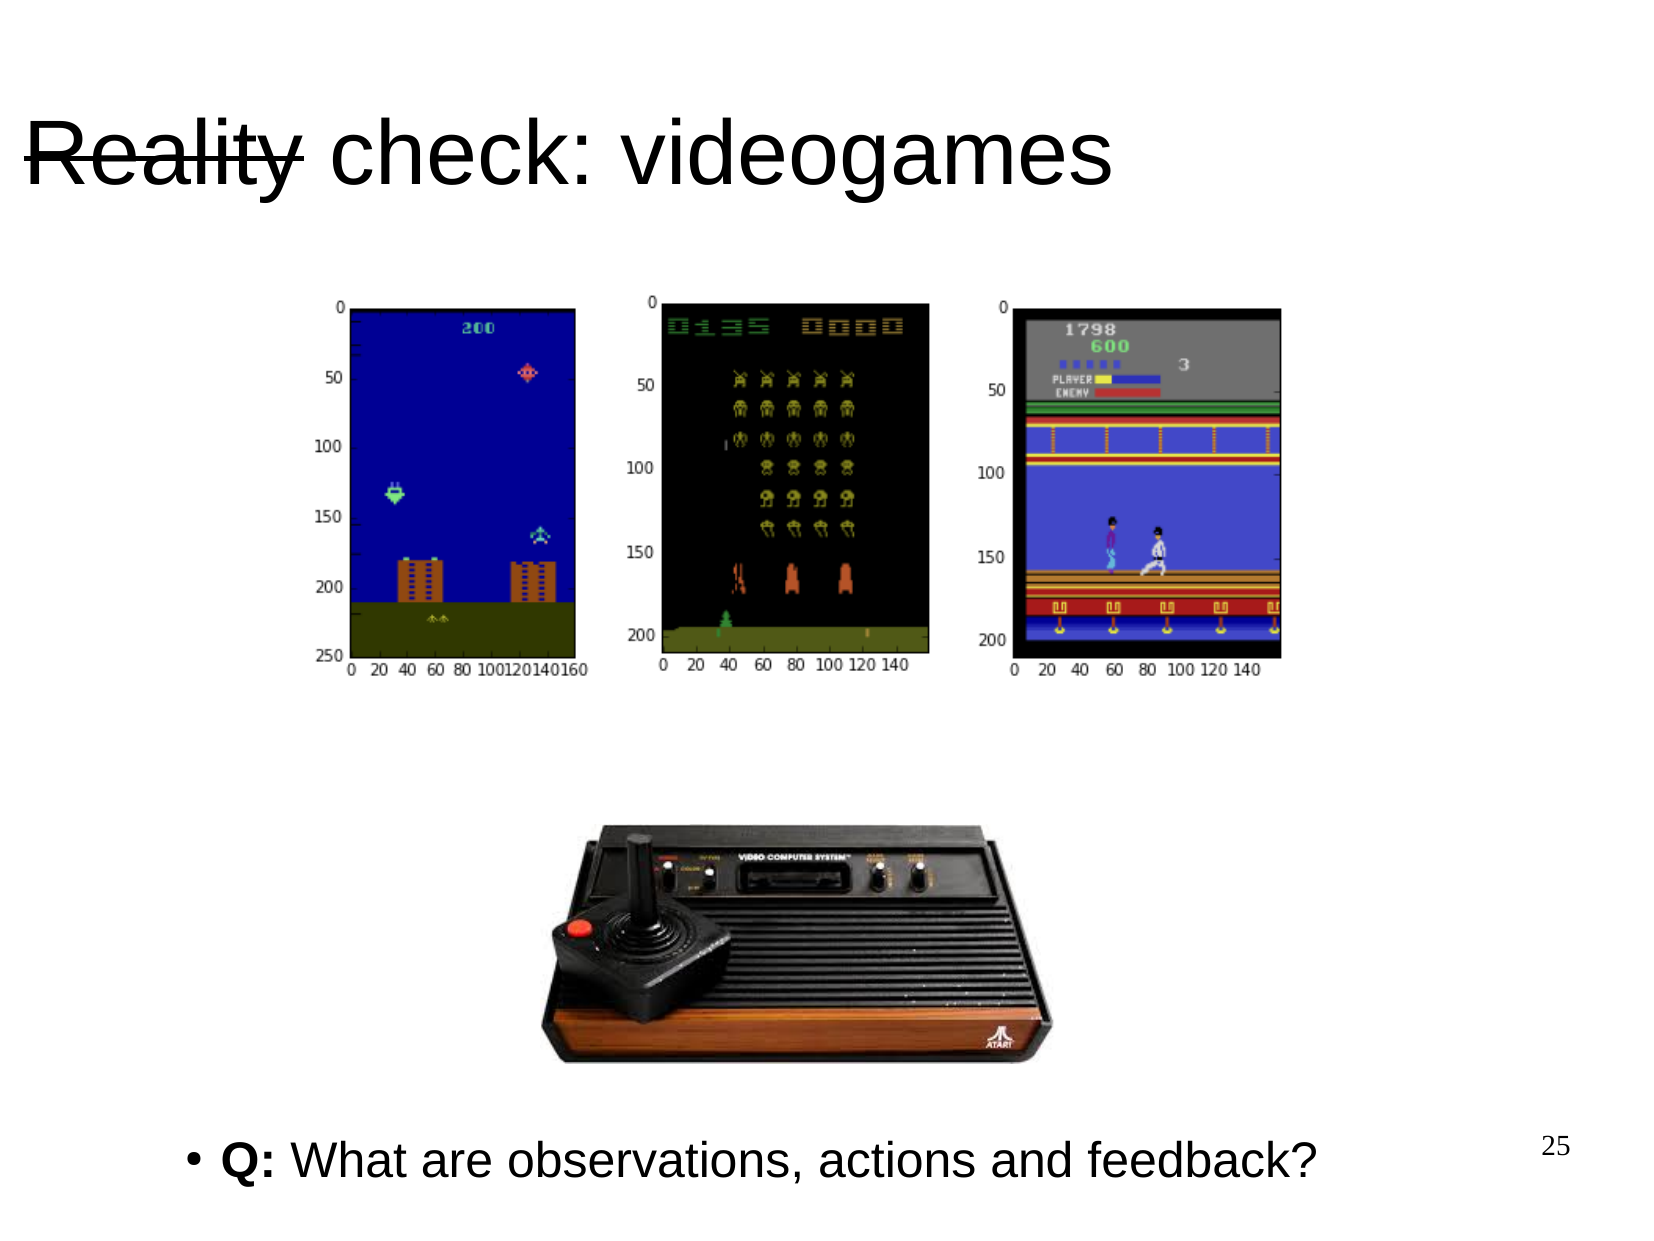

# Reality check: videogames
Q: What are observations, actions and feedback?
25